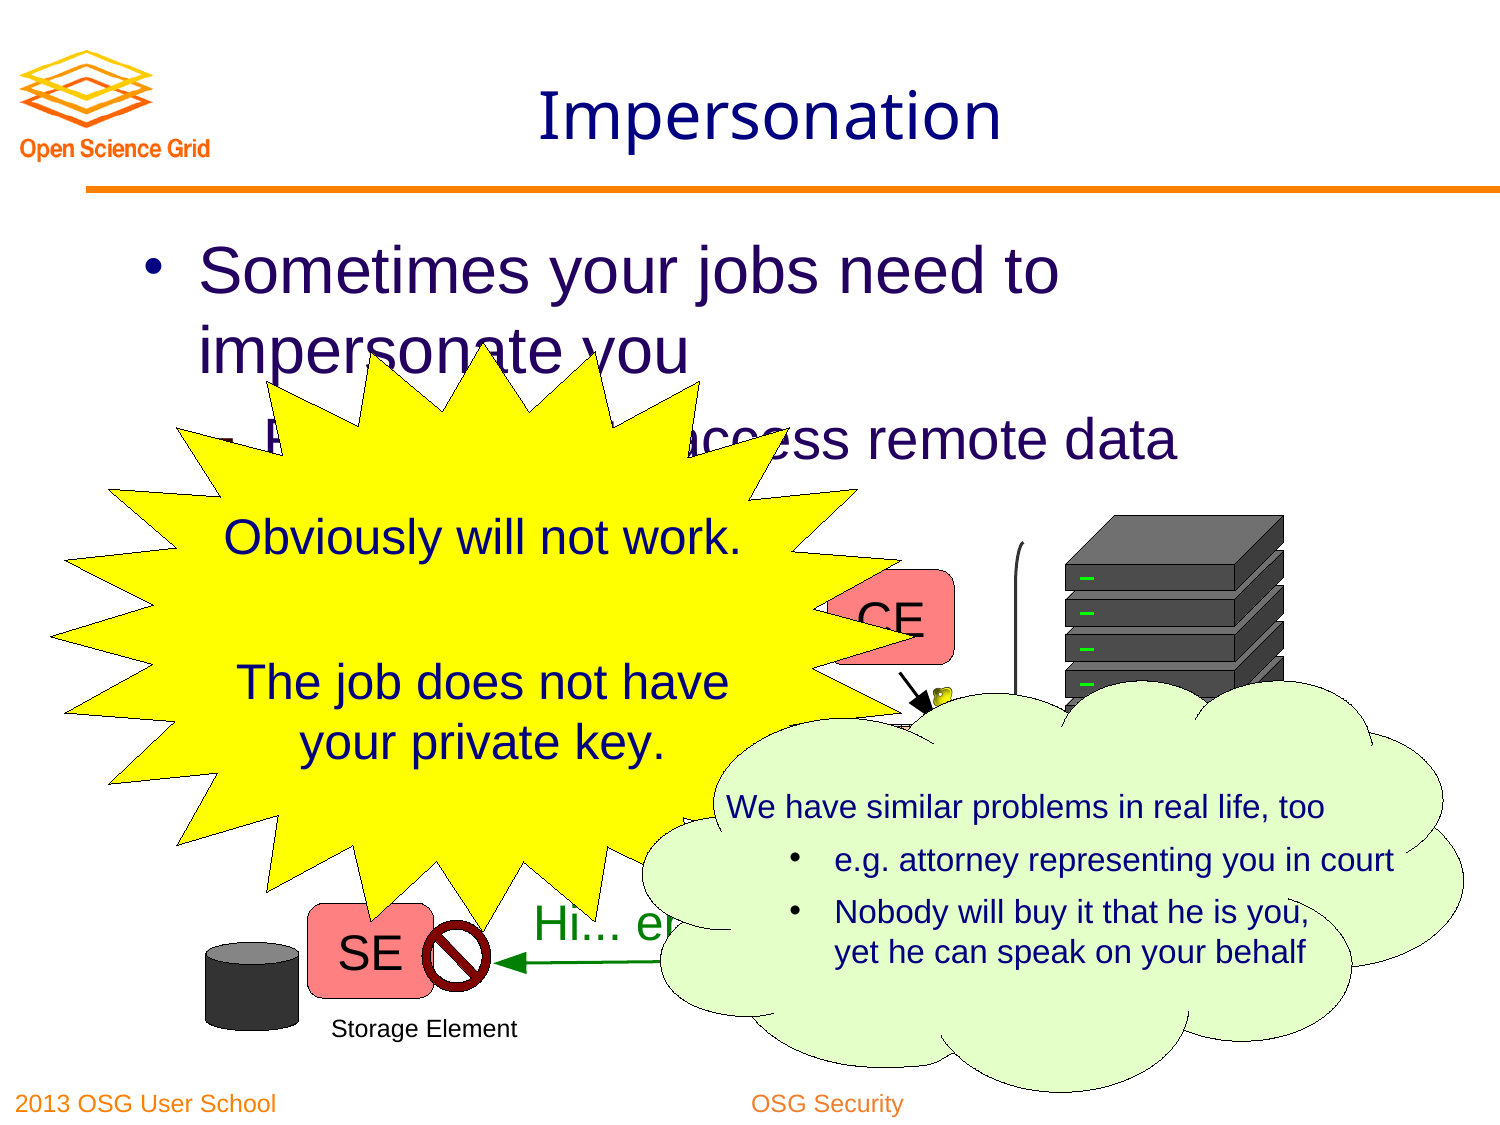

# Impersonation
Sometimes your jobs need to impersonate you
For example to access remote data
Obviously will not work.
The job does not have
your private key.
CE
We have similar problems in real life, too
e.g. attorney representing you in court
Nobody will buy it that he is you,
yet he can speak on your behalf
Scheduler
Hi... ehm... I am Igor
SE
Job
Storage Element